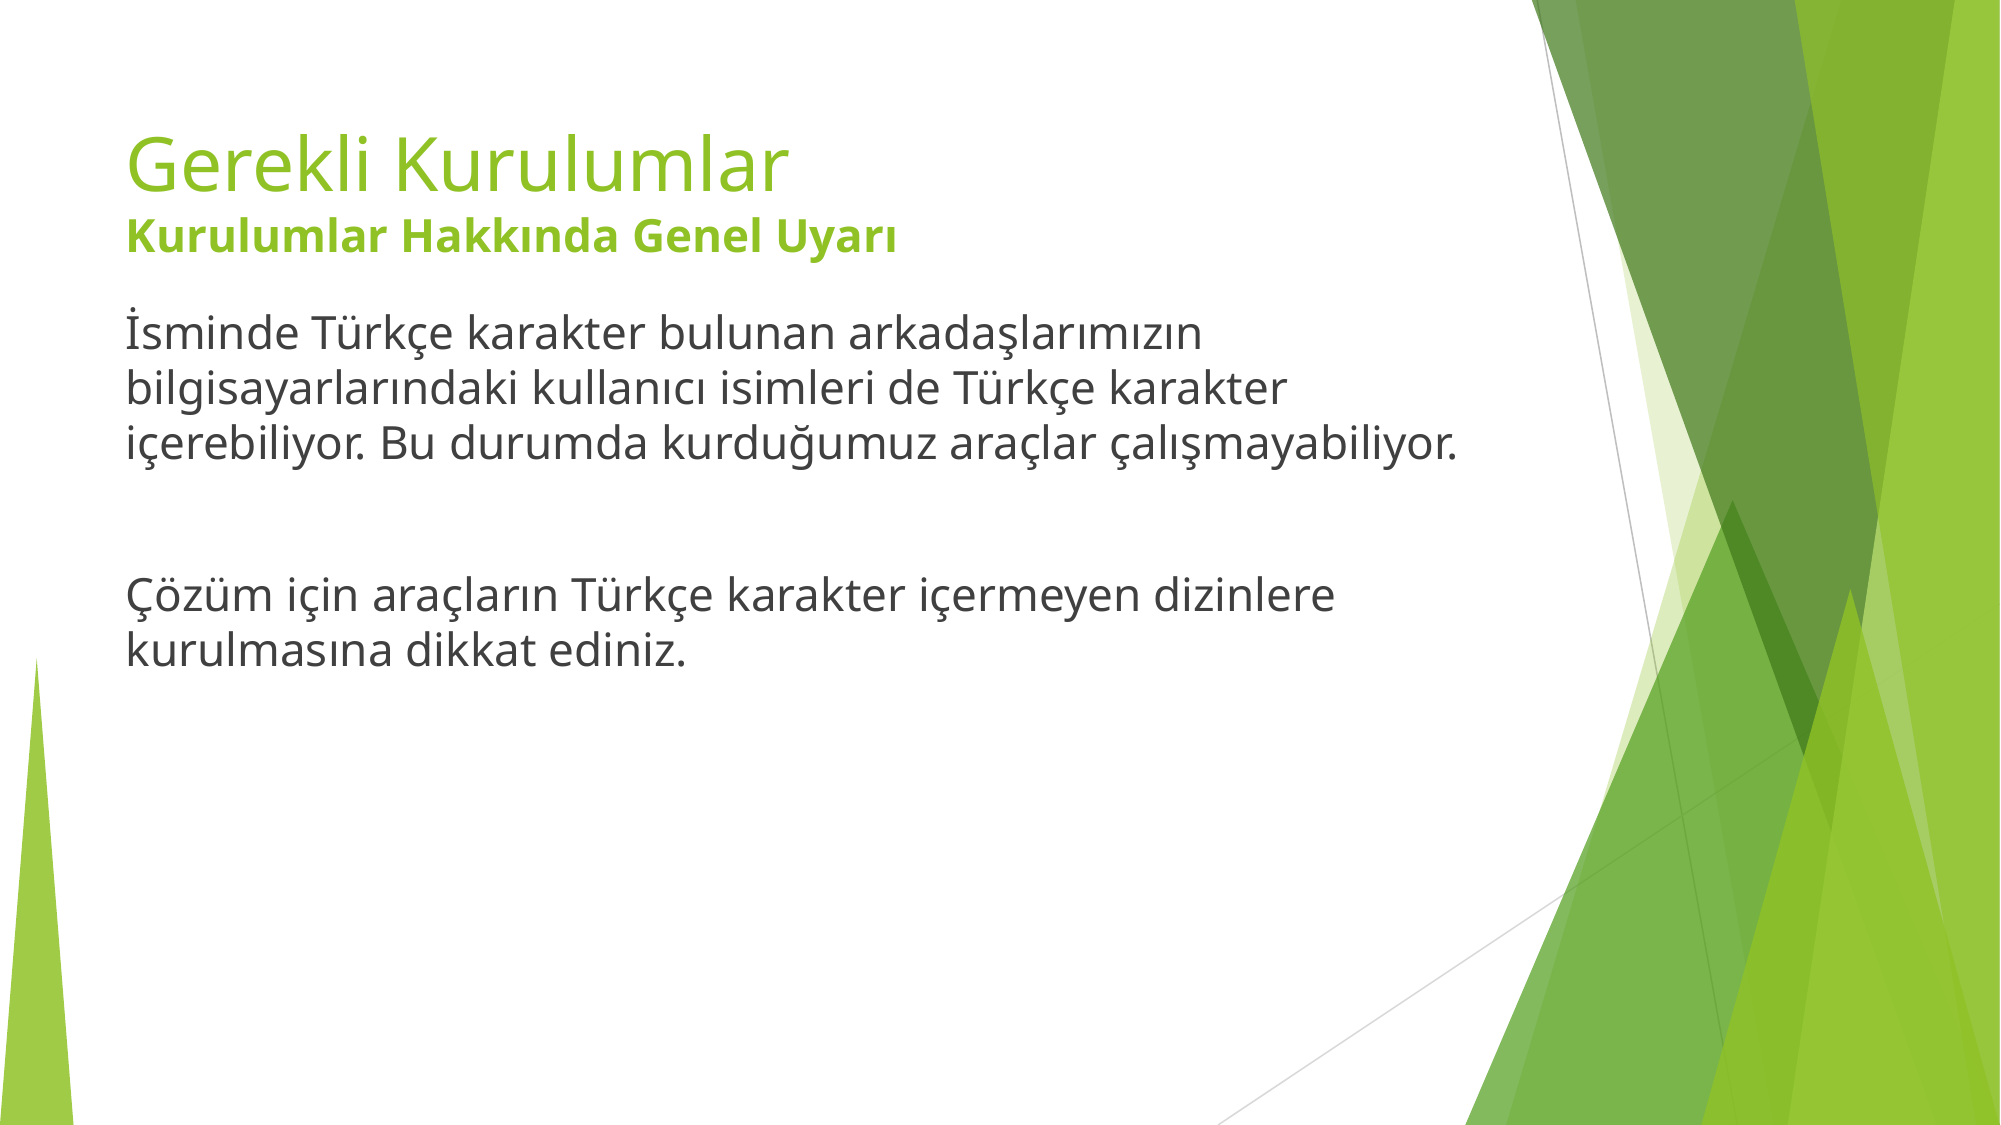

# Gerekli Kurulumlar Kurulumlar Hakkında Genel Uyarı
İsminde Türkçe karakter bulunan arkadaşlarımızın bilgisayarlarındaki kullanıcı isimleri de Türkçe karakter içerebiliyor. Bu durumda kurduğumuz araçlar çalışmayabiliyor.
Çözüm için araçların Türkçe karakter içermeyen dizinlere kurulmasına dikkat ediniz.